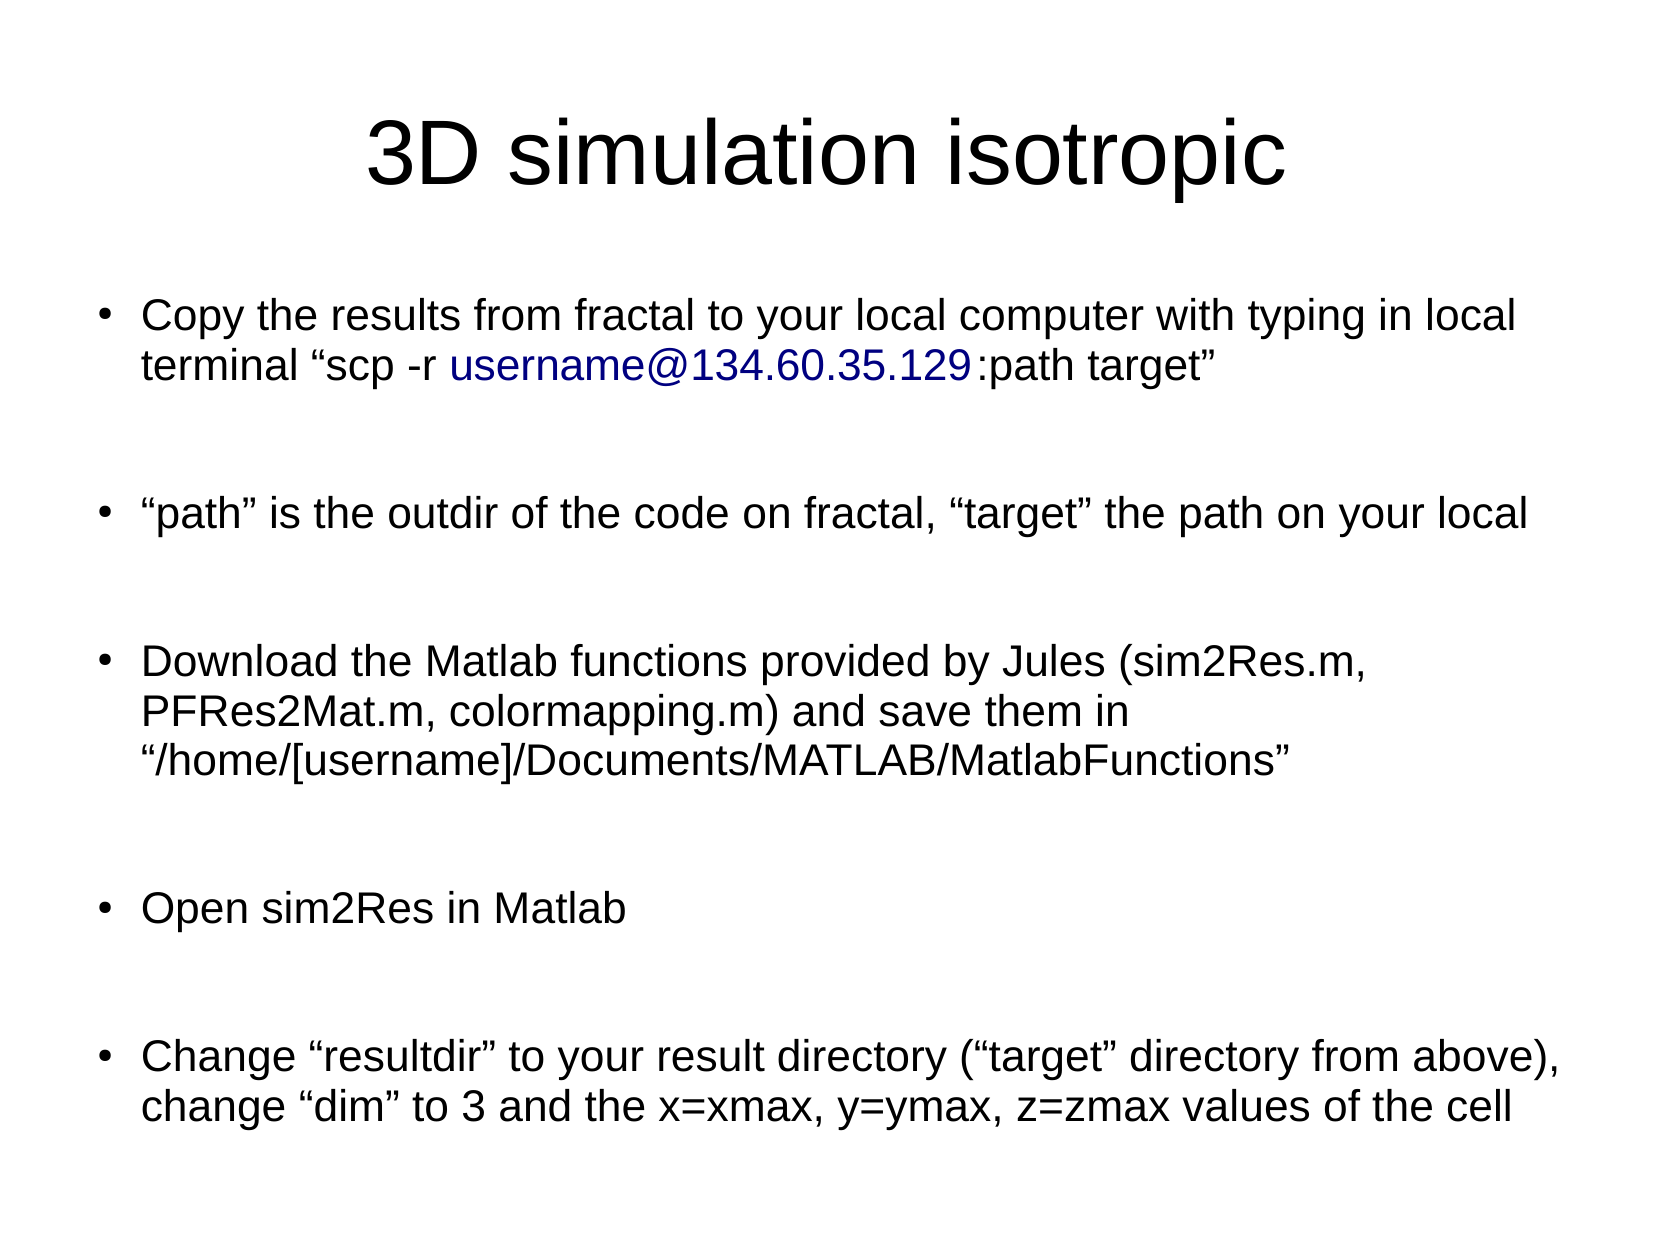

# 3D simulation isotropic
Copy the results from fractal to your local computer with typing in local terminal “scp -r username@134.60.35.129:path target”
“path” is the outdir of the code on fractal, “target” the path on your local
Download the Matlab functions provided by Jules (sim2Res.m, PFRes2Mat.m, colormapping.m) and save them in “/home/[username]/Documents/MATLAB/MatlabFunctions”
Open sim2Res in Matlab
Change “resultdir” to your result directory (“target” directory from above), change “dim” to 3 and the x=xmax, y=ymax, z=zmax values of the cell